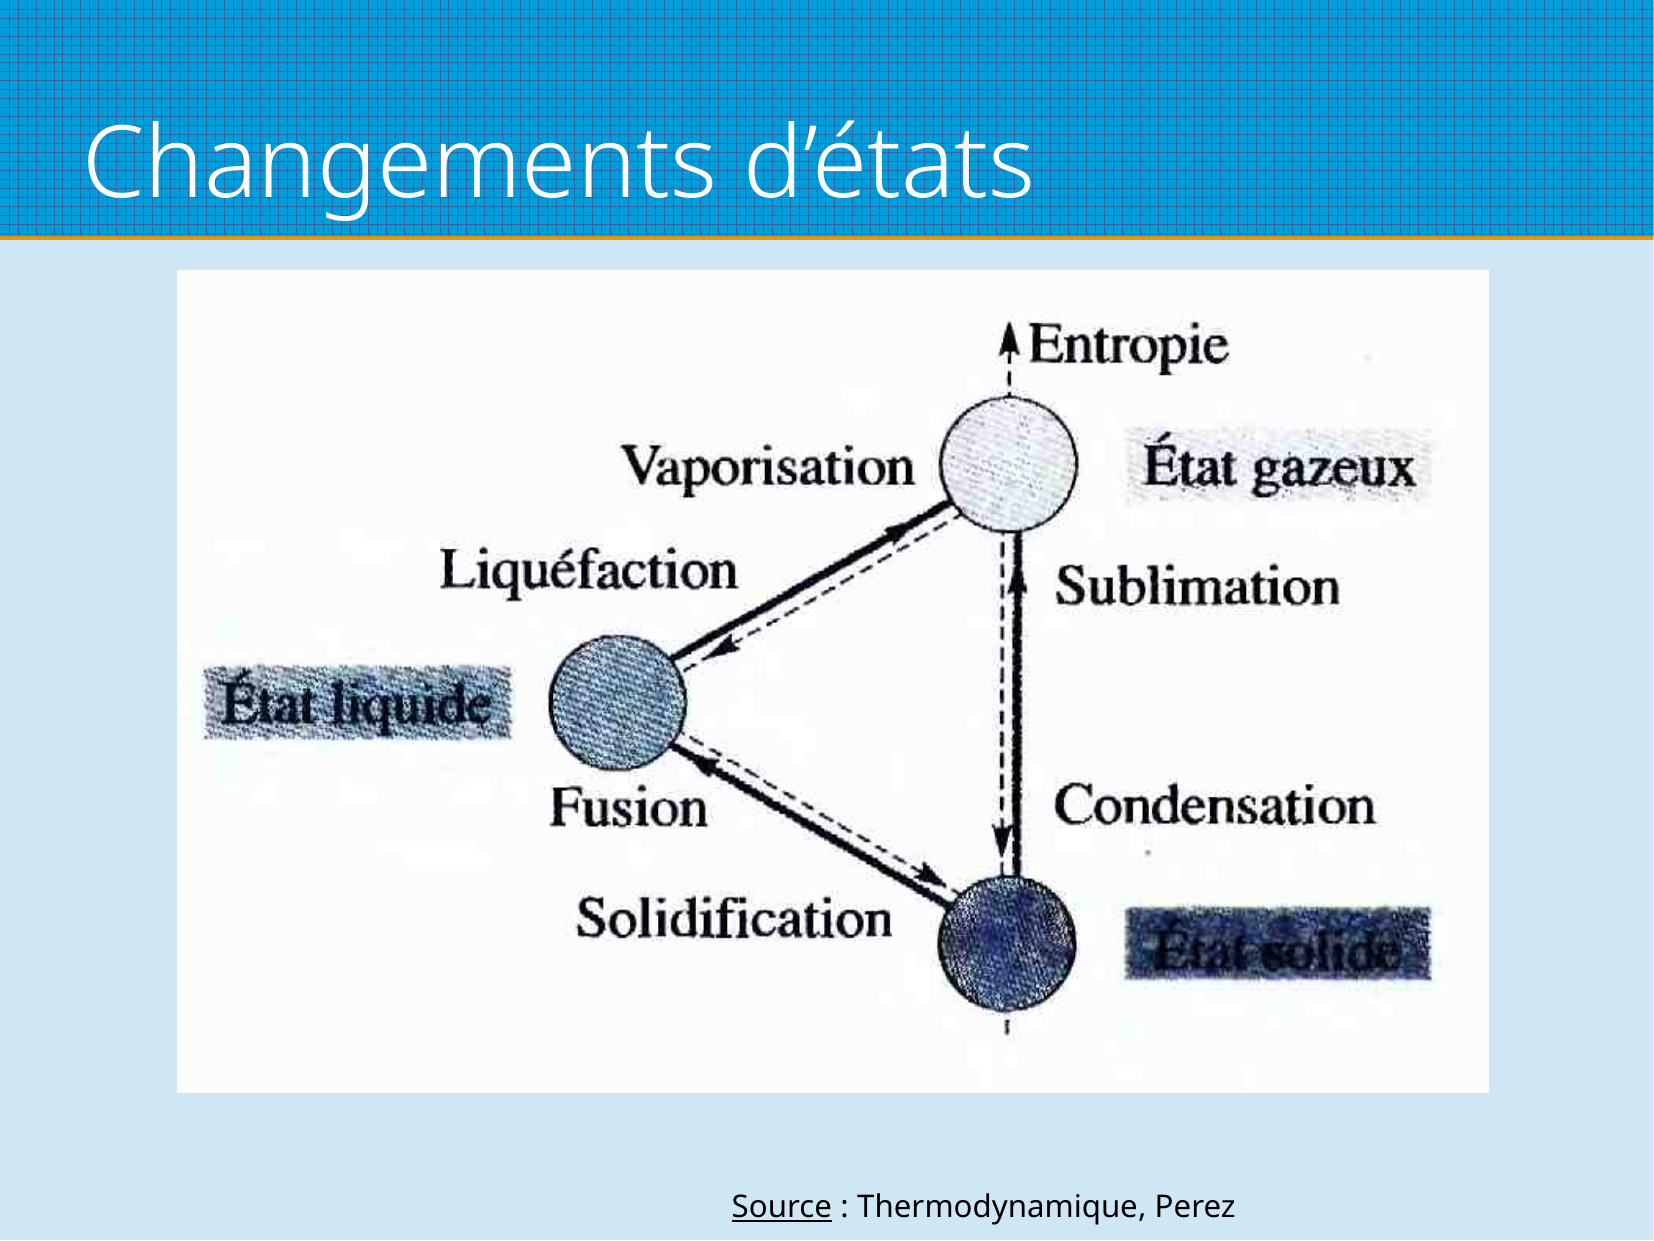

# Changements d’états
Source : Thermodynamique, Perez